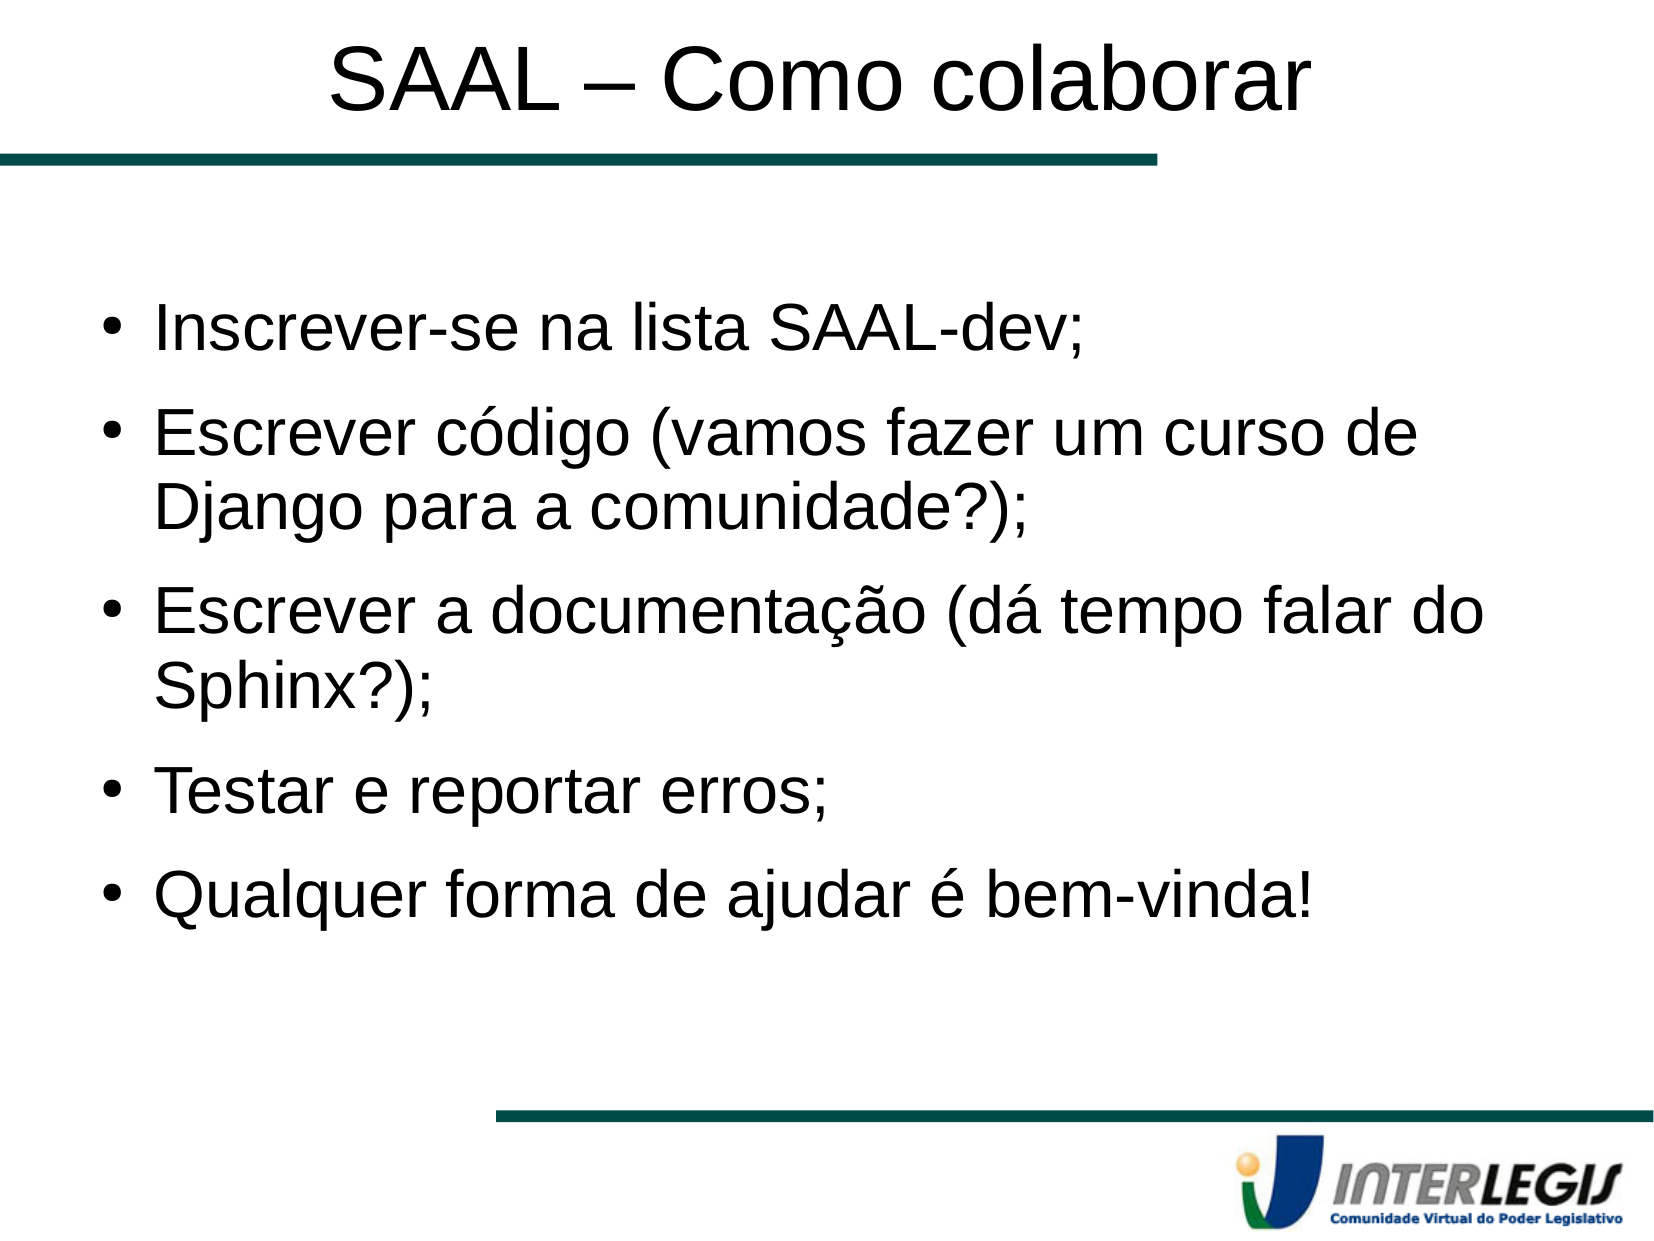

SAAL – Como colaborar
# Inscrever-se na lista SAAL-dev;
Escrever código (vamos fazer um curso de Django para a comunidade?);
Escrever a documentação (dá tempo falar do Sphinx?);
Testar e reportar erros;
Qualquer forma de ajudar é bem-vinda!